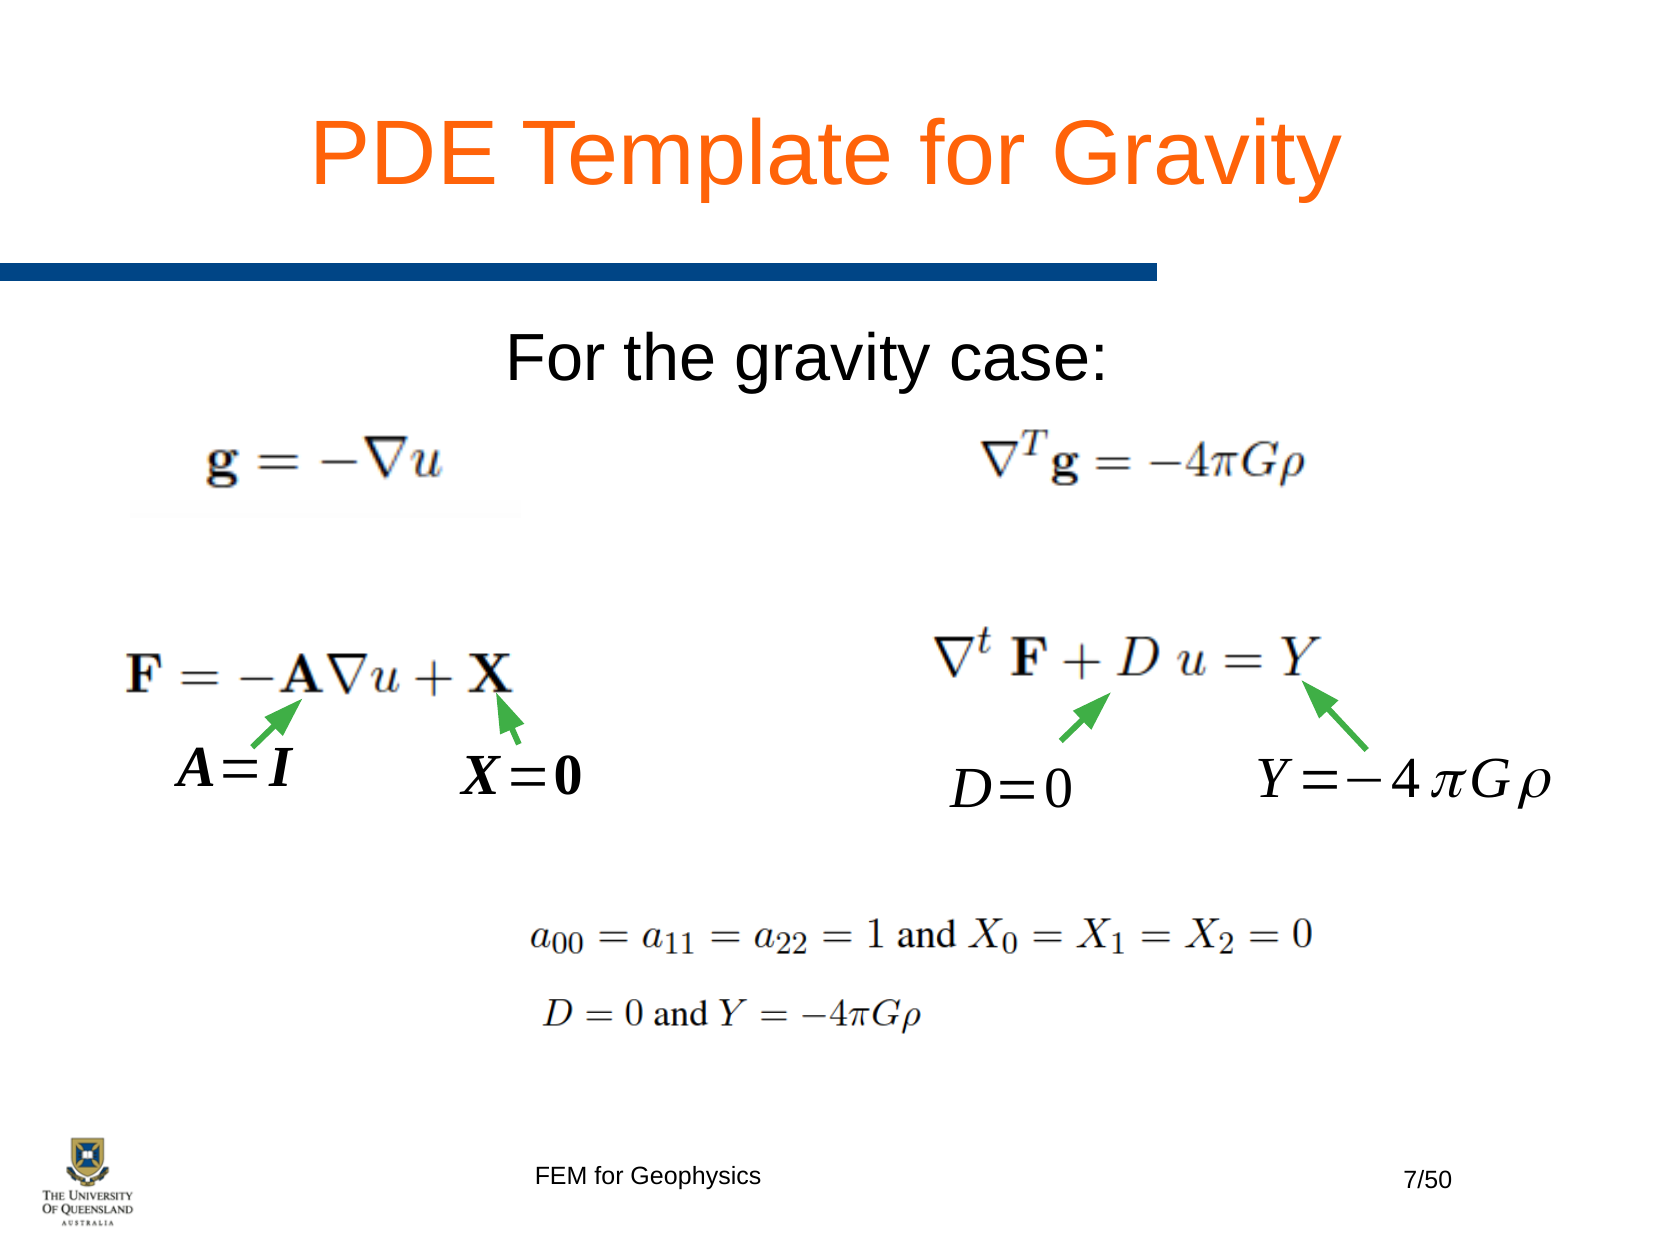

# PDE Template for Gravity
For the gravity case: